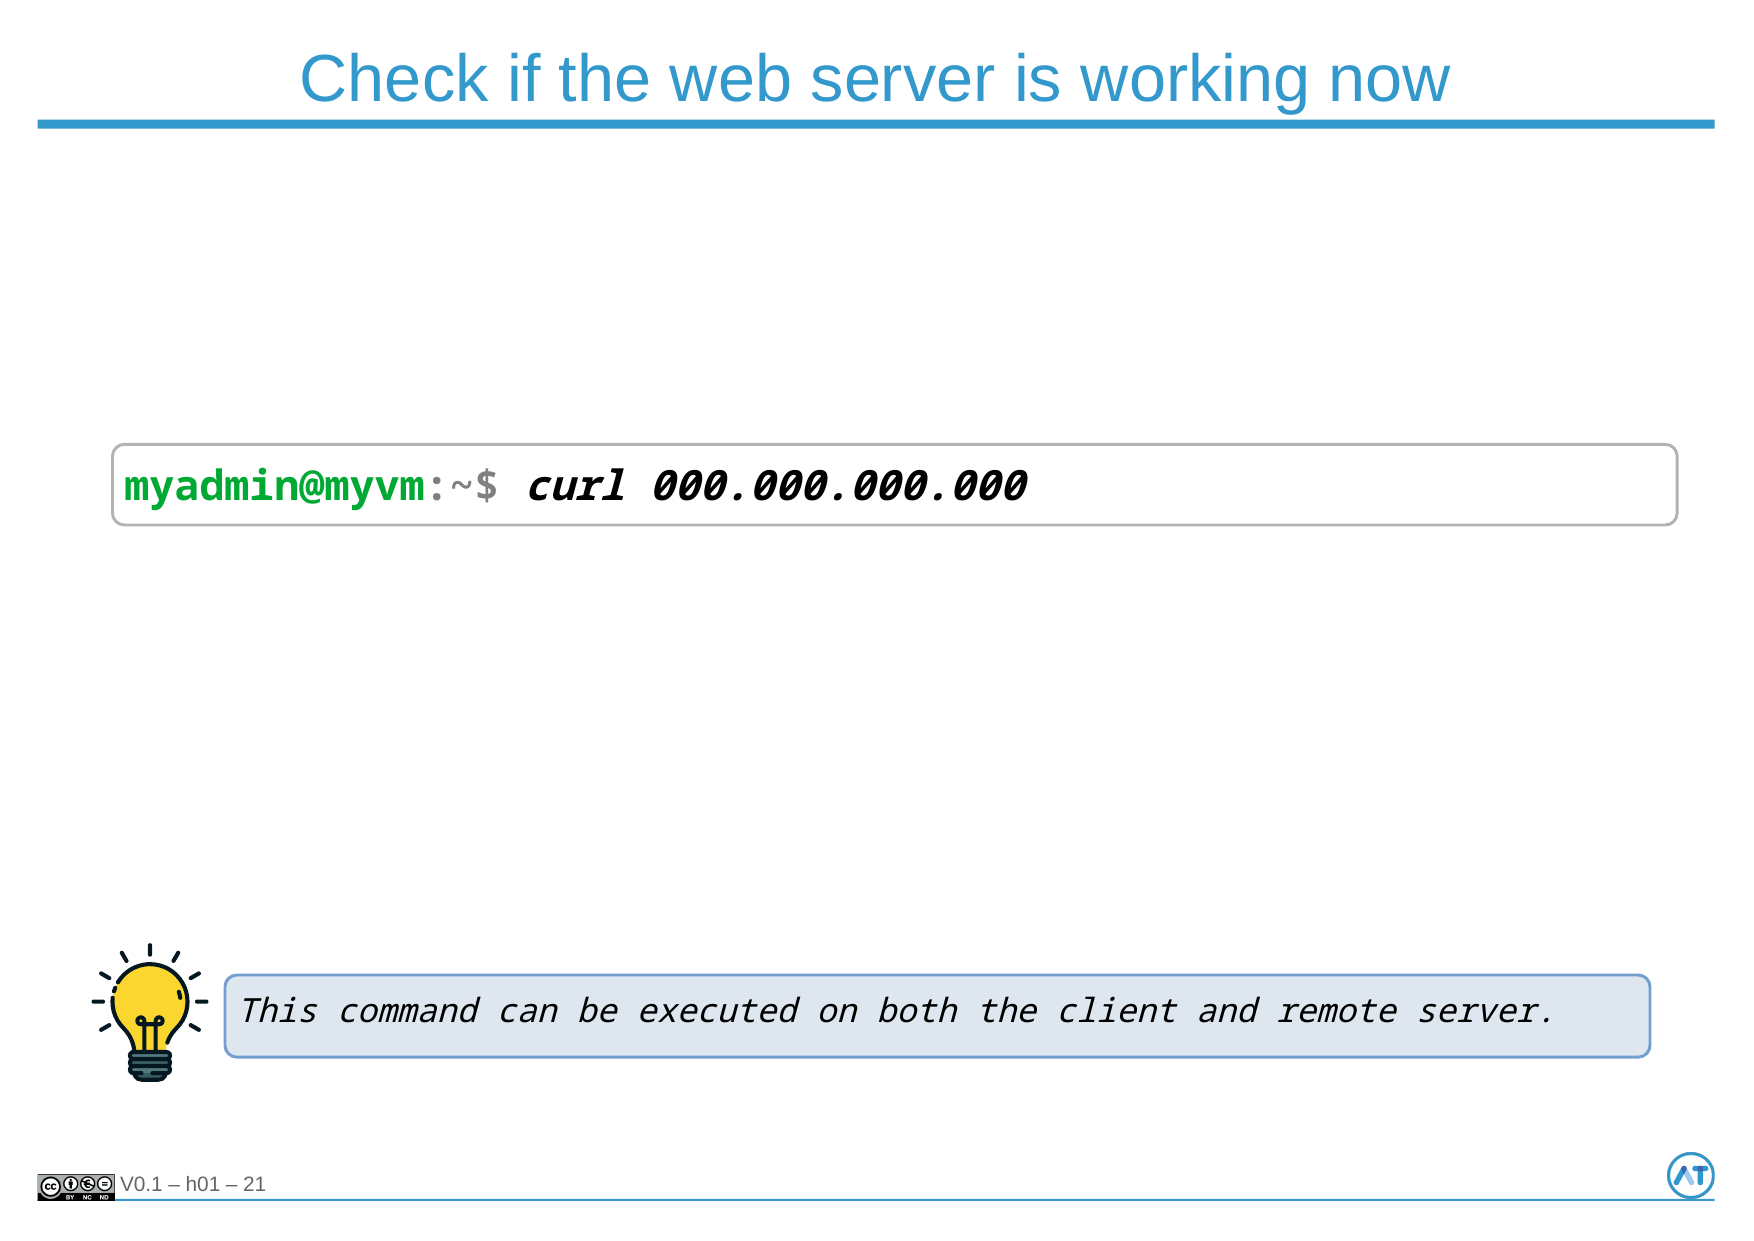

# Check if the web server is working now
myadmin@myvm:~$ curl 000.000.000.000
This command can be executed on both the client and remote server.